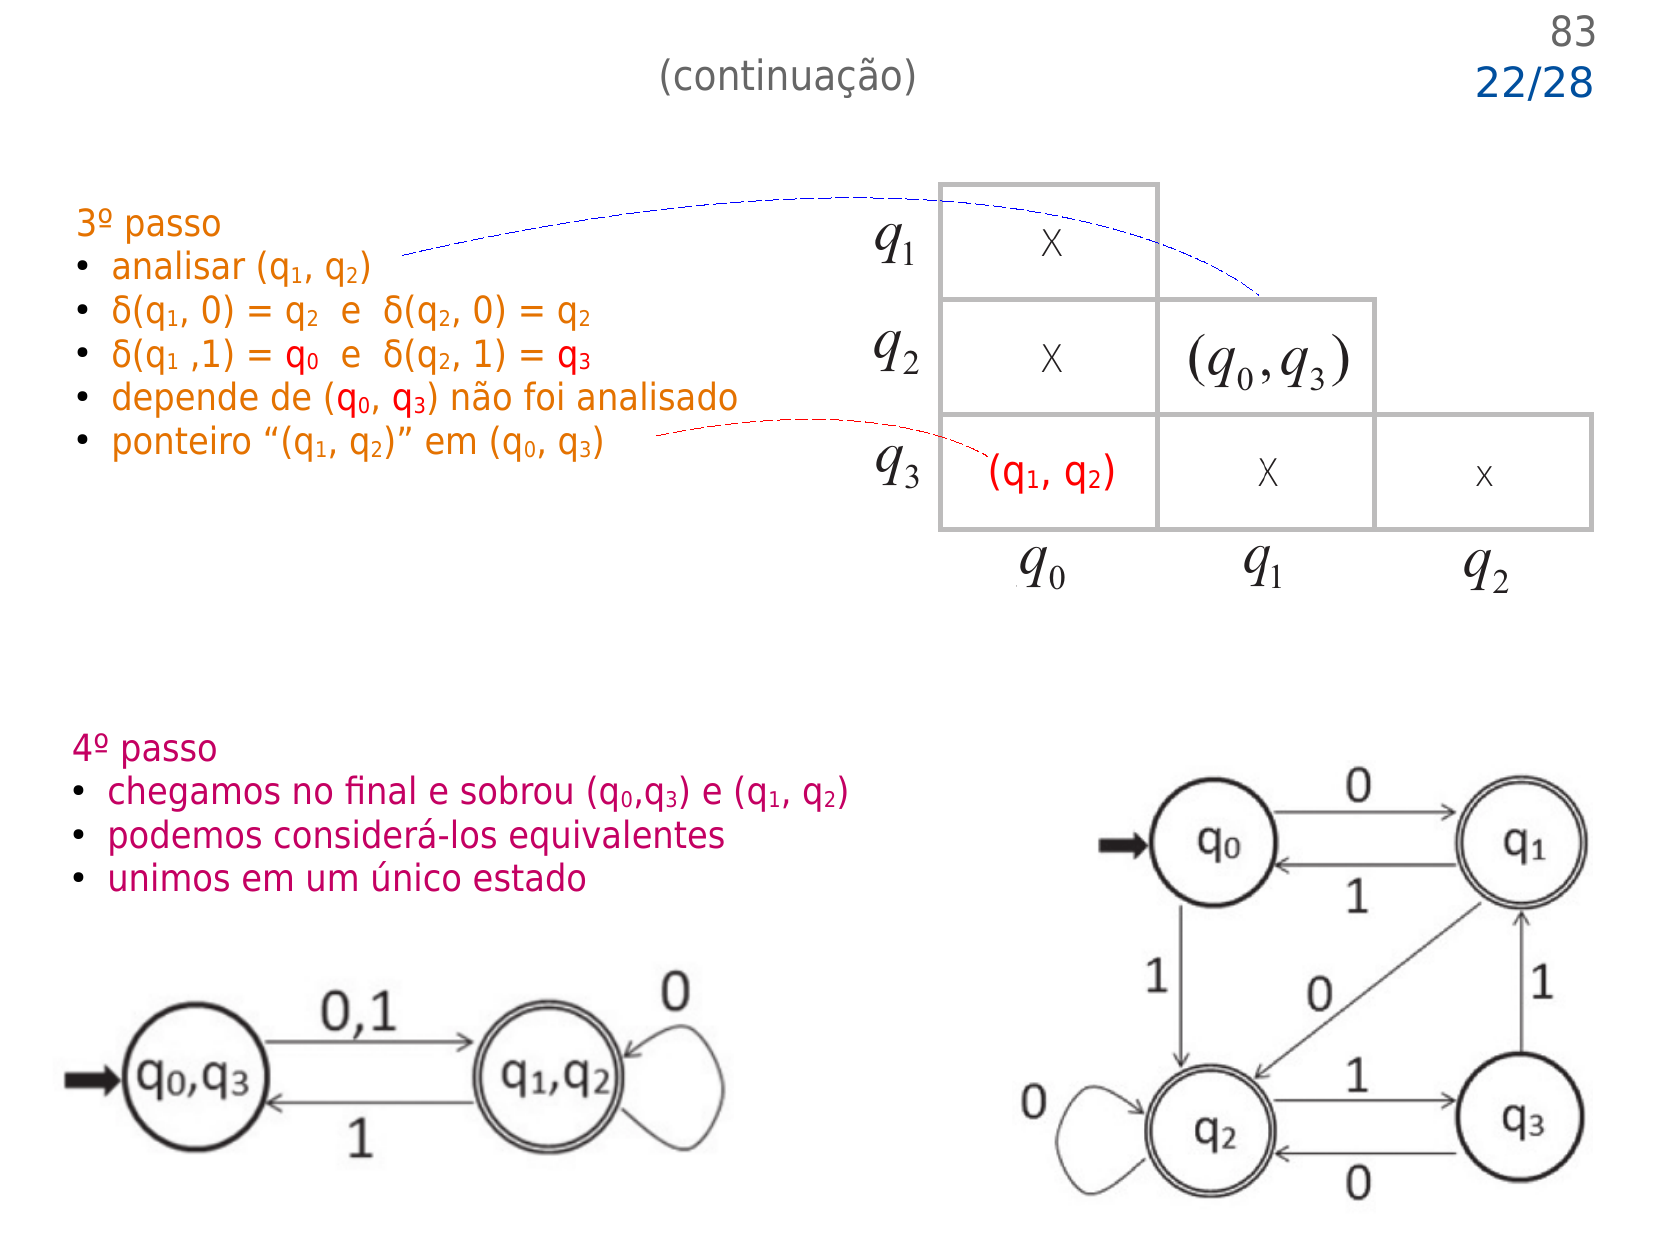

83
#
(continuação)
22
3º passo
analisar (q1, q2)
δ(q1, 0) = q2 e δ(q2, 0) = q2
δ(q1 ,1) = q0 e δ(q2, 1) = q3
depende de (q0, q3) não foi analisado
ponteiro “(q1, q2)” em (q0, q3)
(q1, q2)
4º passo
chegamos no final e sobrou (q0,q3) e (q1, q2)
podemos considerá-los equivalentes
unimos em um único estado